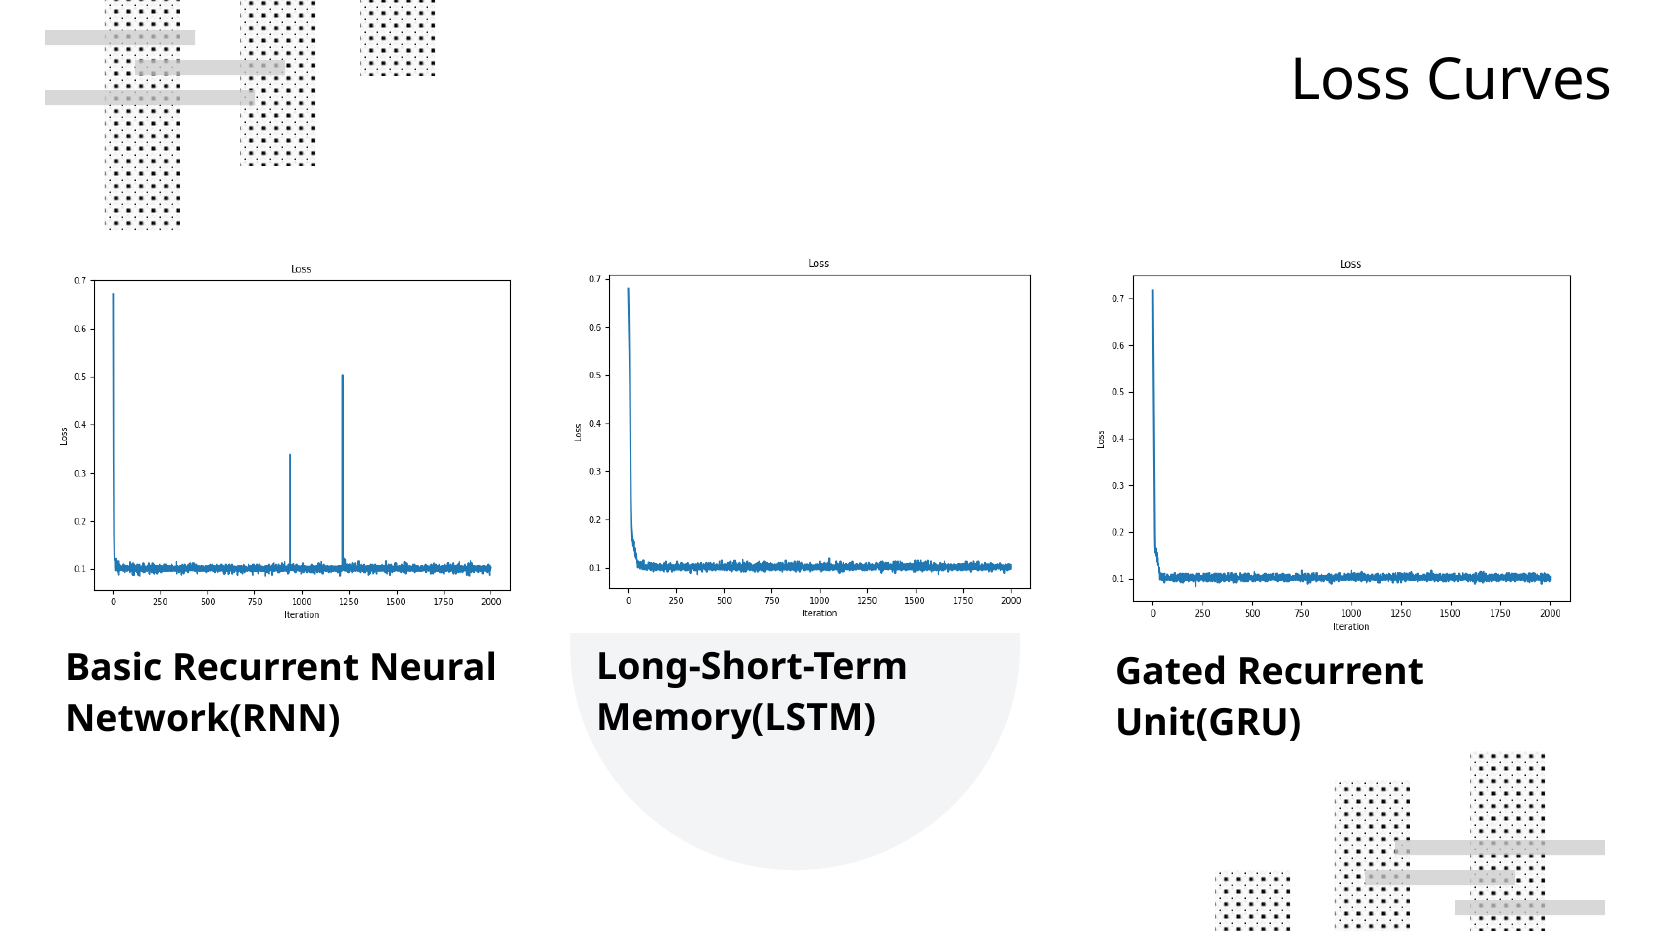

# Loss Curves
Long-Short-Term Memory(LSTM)
Basic Recurrent Neural Network(RNN)
Gated Recurrent Unit(GRU)